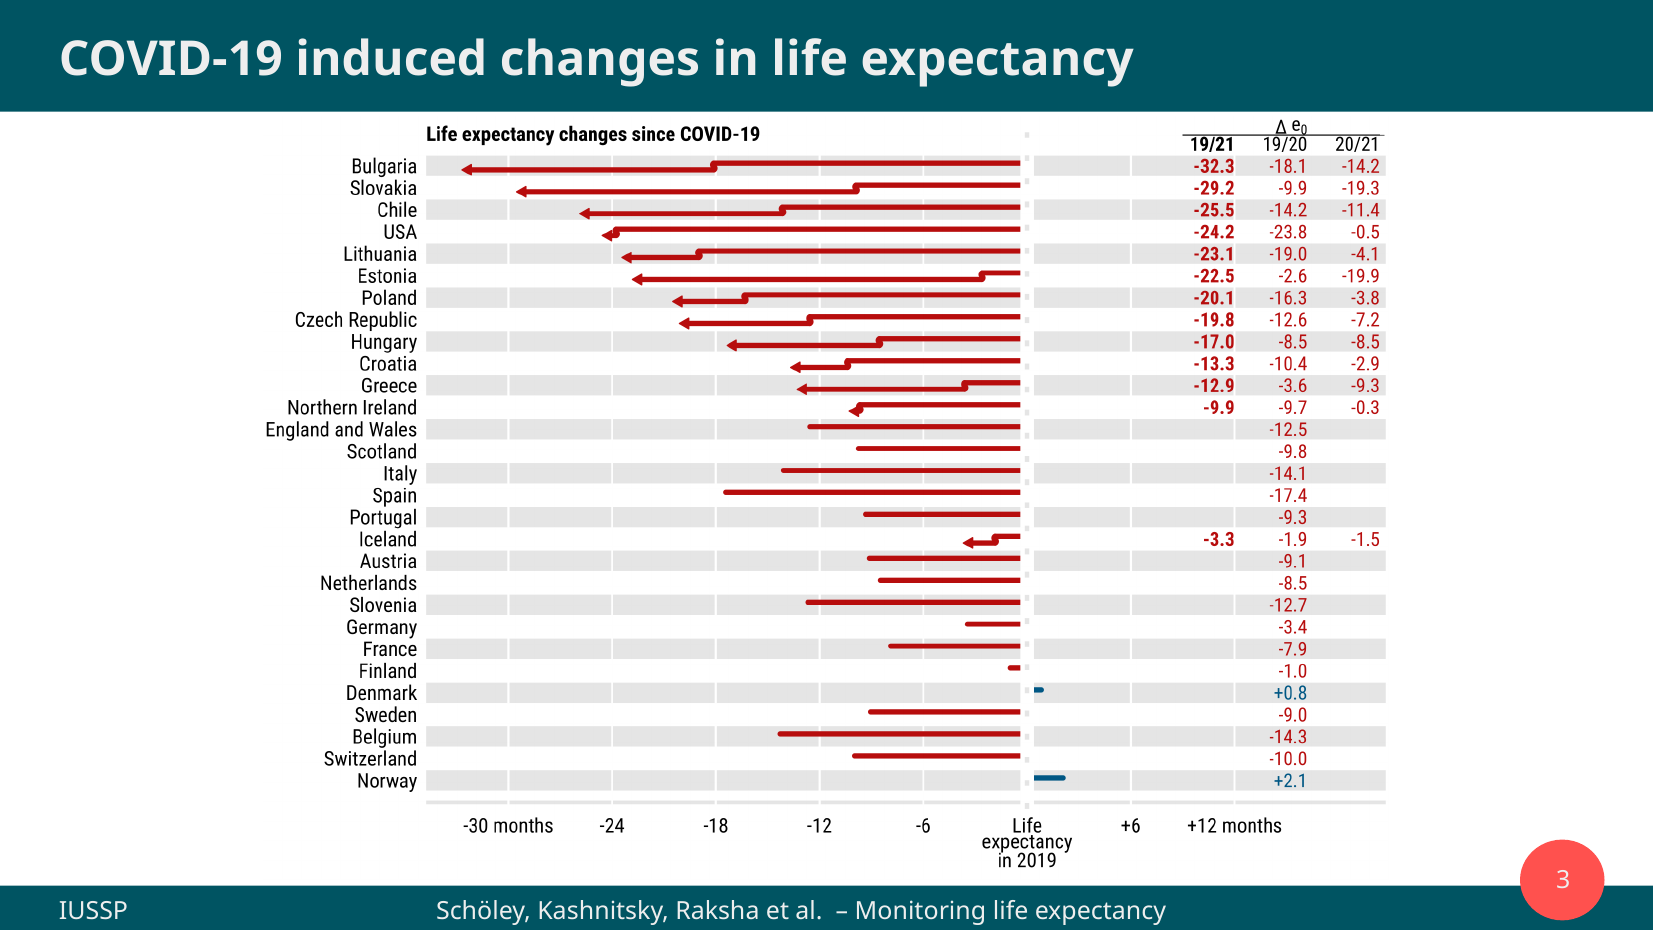

# COVID-19 induced changes in life expectancy
3
IUSSP
Schöley, Kashnitsky, Raksha et al. – Monitoring life expectancy